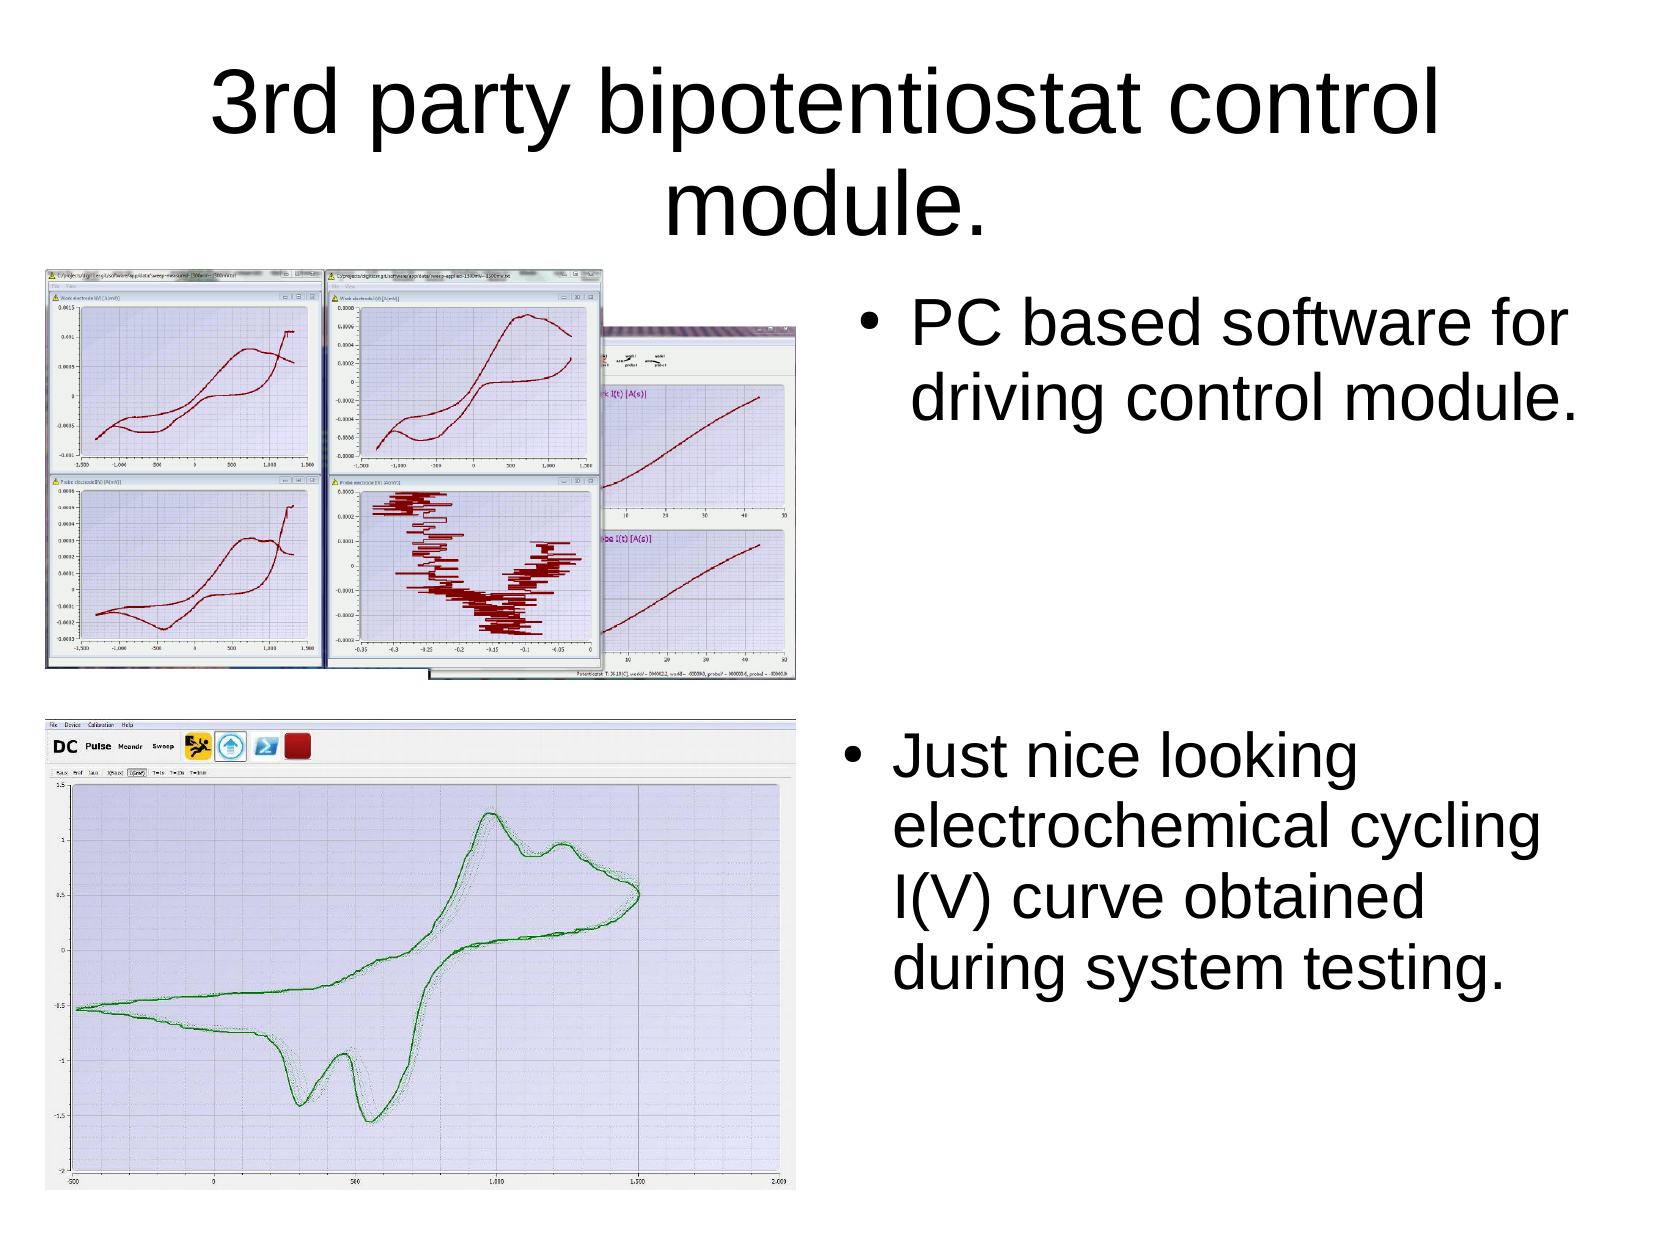

# 3rd party bipotentiostat control module.
PC based software for driving control module.
Just nice looking electrochemical cycling I(V) curve obtained during system testing.